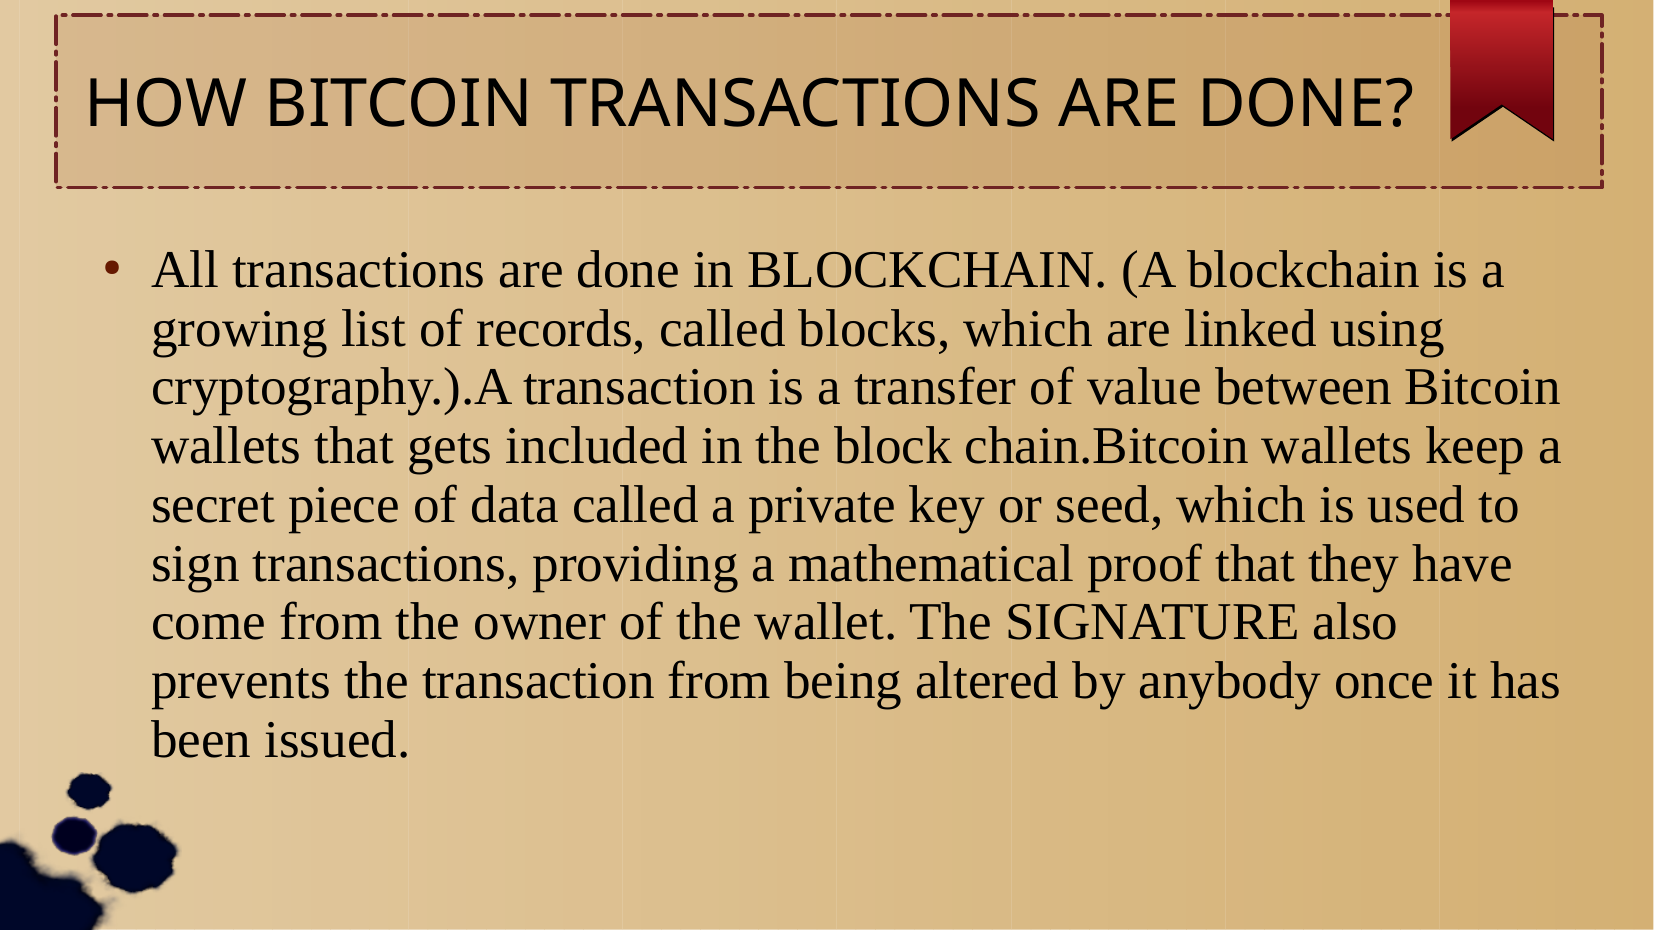

# HOW BITCOIN TRANSACTIONS ARE DONE?
All transactions are done in BLOCKCHAIN. (A blockchain is a growing list of records, called blocks, which are linked using cryptography.).A transaction is a transfer of value between Bitcoin wallets that gets included in the block chain.Bitcoin wallets keep a secret piece of data called a private key or seed, which is used to sign transactions, providing a mathematical proof that they have come from the owner of the wallet. The SIGNATURE also prevents the transaction from being altered by anybody once it has been issued.